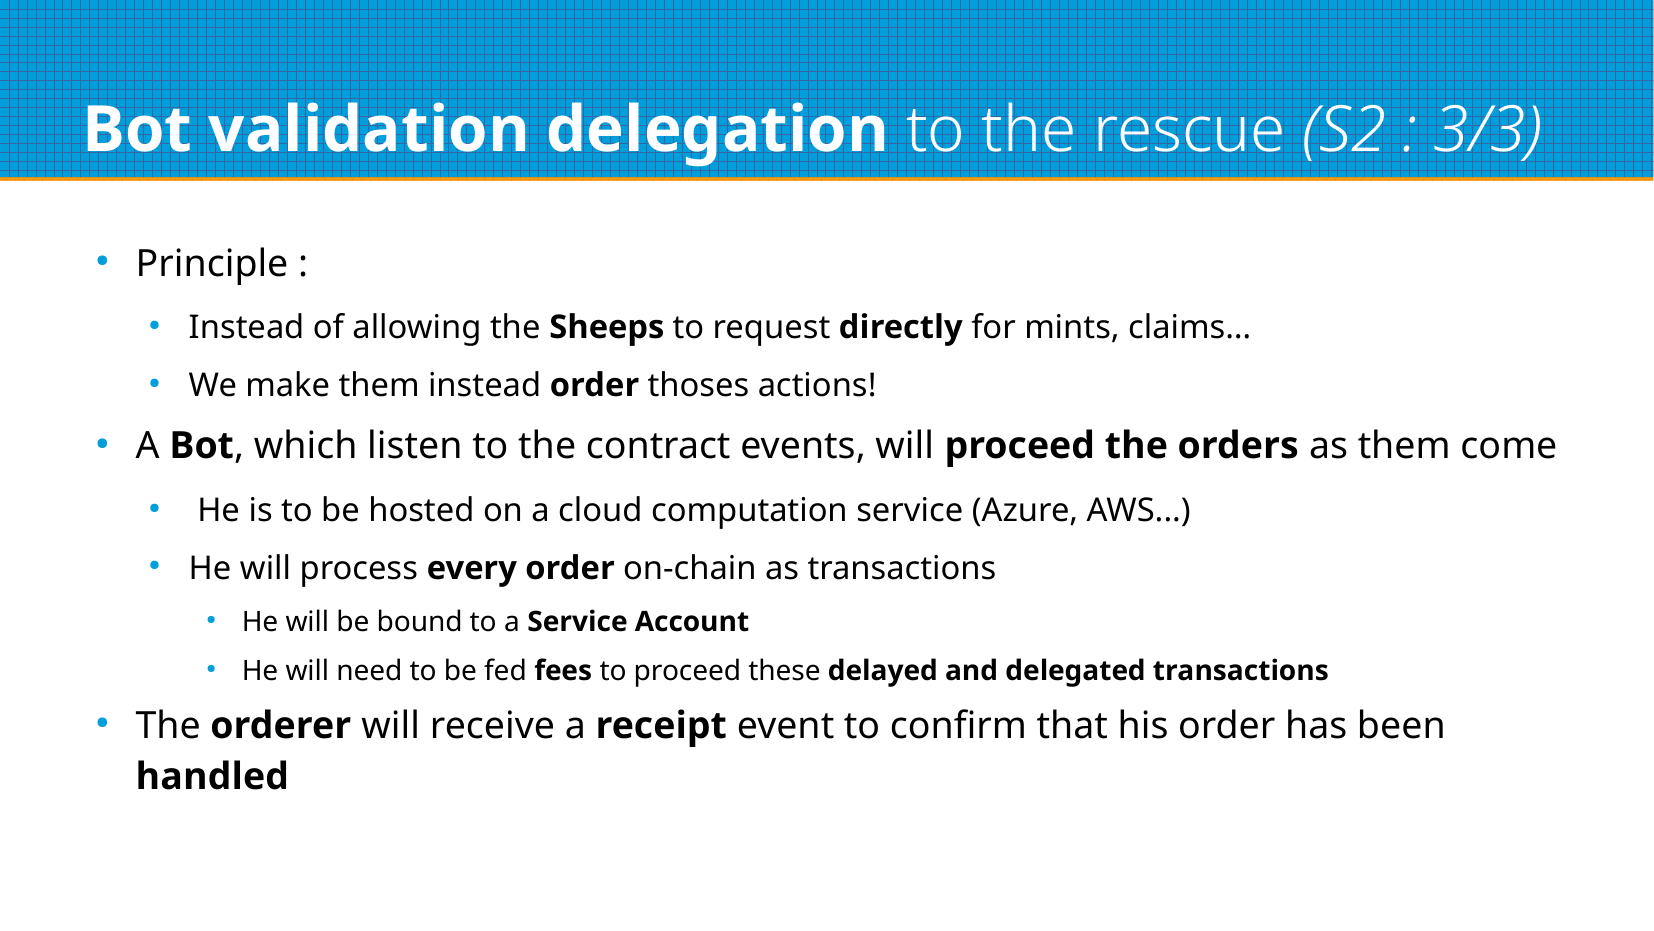

# Bot validation delegation to the rescue (S2 : 3/3)
Principle :
Instead of allowing the Sheeps to request directly for mints, claims…
We make them instead order thoses actions!
A Bot, which listen to the contract events, will proceed the orders as them come
 He is to be hosted on a cloud computation service (Azure, AWS...)
He will process every order on-chain as transactions
He will be bound to a Service Account
He will need to be fed fees to proceed these delayed and delegated transactions
The orderer will receive a receipt event to confirm that his order has been handled